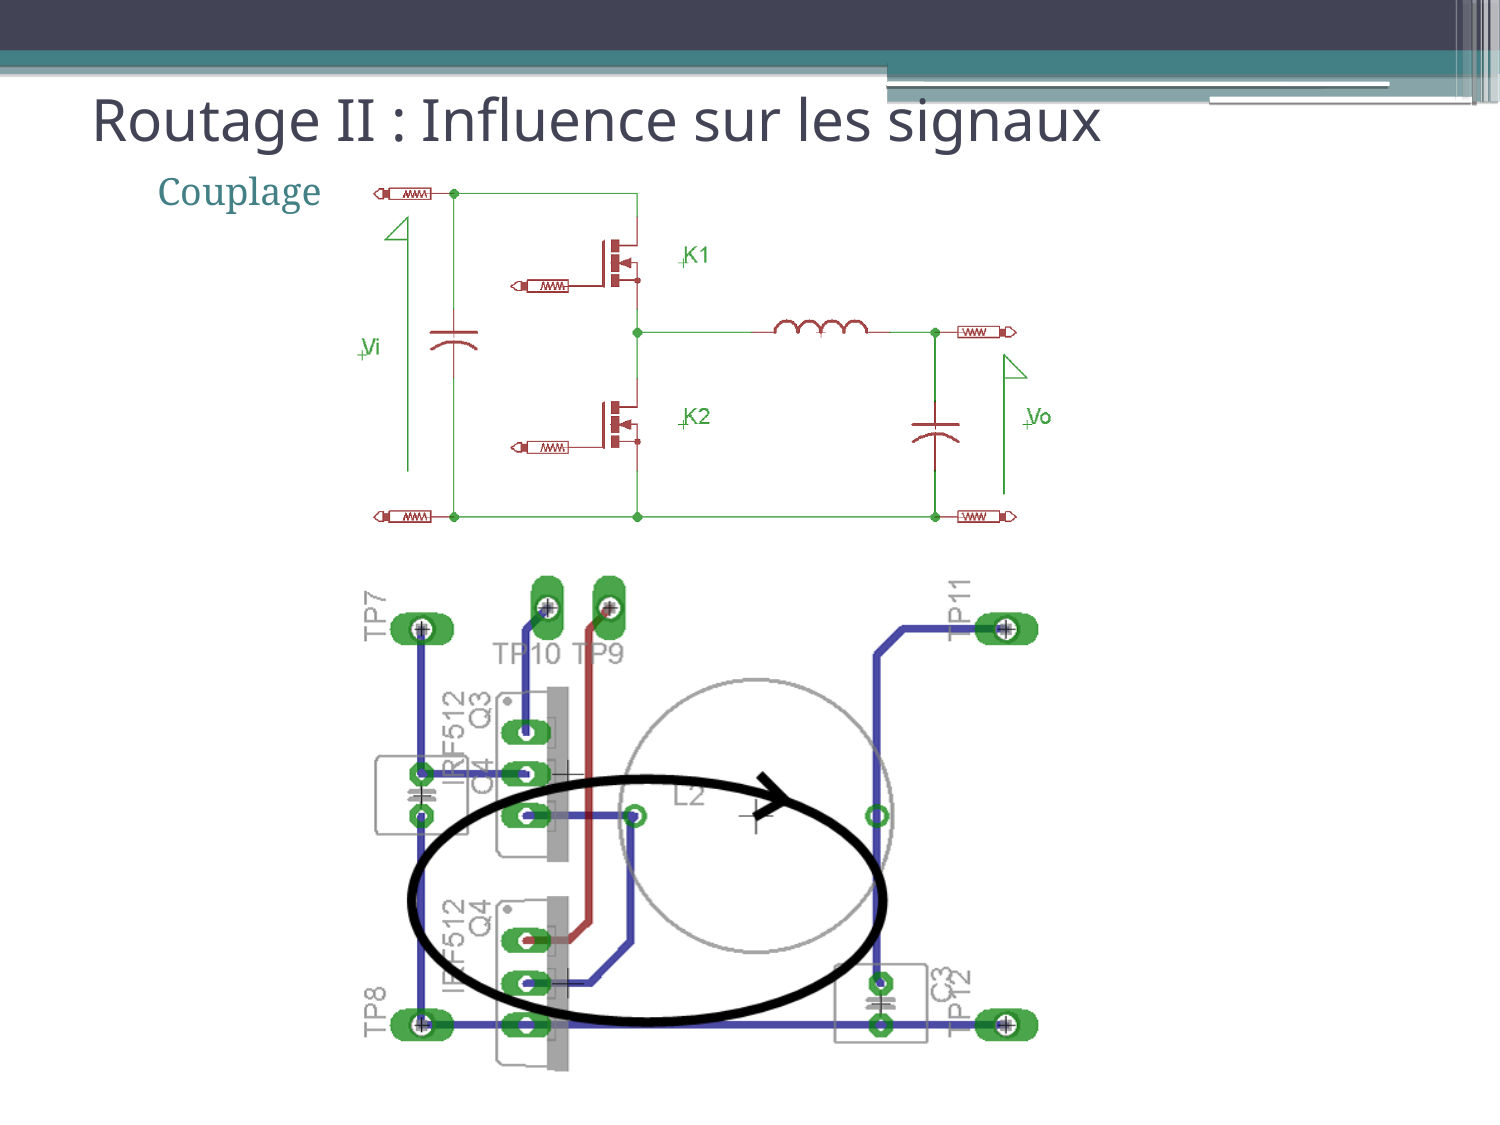

# Routage II : Influence sur les signaux
Couplage